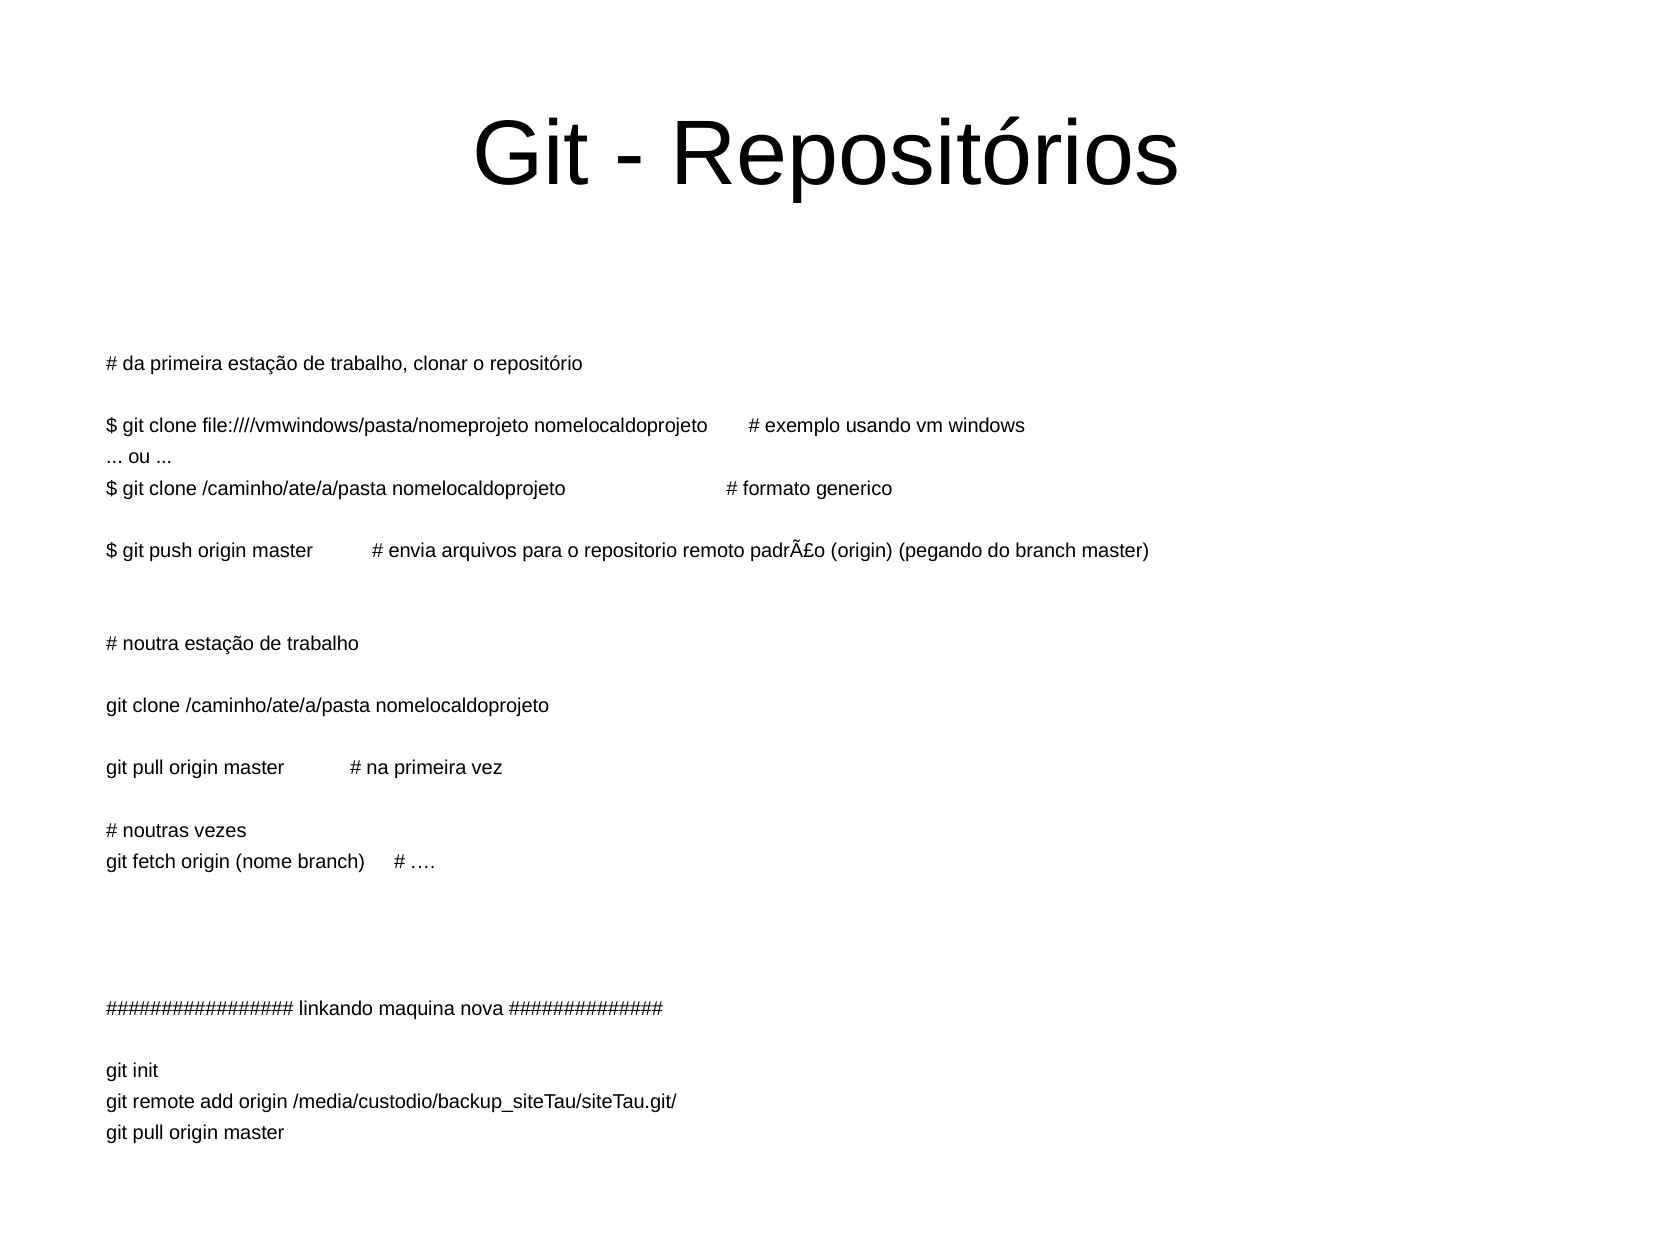

# Git - Repositórios
# da primeira estação de trabalho, clonar o repositório
$ git clone file:////vmwindows/pasta/nomeprojeto nomelocaldoprojeto		# exemplo usando vm windows
... ou ...
$ git clone /caminho/ate/a/pasta nomelocaldoprojeto				 				# formato generico
$ git push origin master			# envia arquivos para o repositorio remoto padrÃ£o (origin) (pegando do branch master)
# noutra estação de trabalho
git clone /caminho/ate/a/pasta nomelocaldoprojeto
git pull origin master 			# na primeira vez
# noutras vezes
git fetch origin (nome branch)		# .…
################# linkando maquina nova ##############
git init
git remote add origin /media/custodio/backup_siteTau/siteTau.git/
git pull origin master